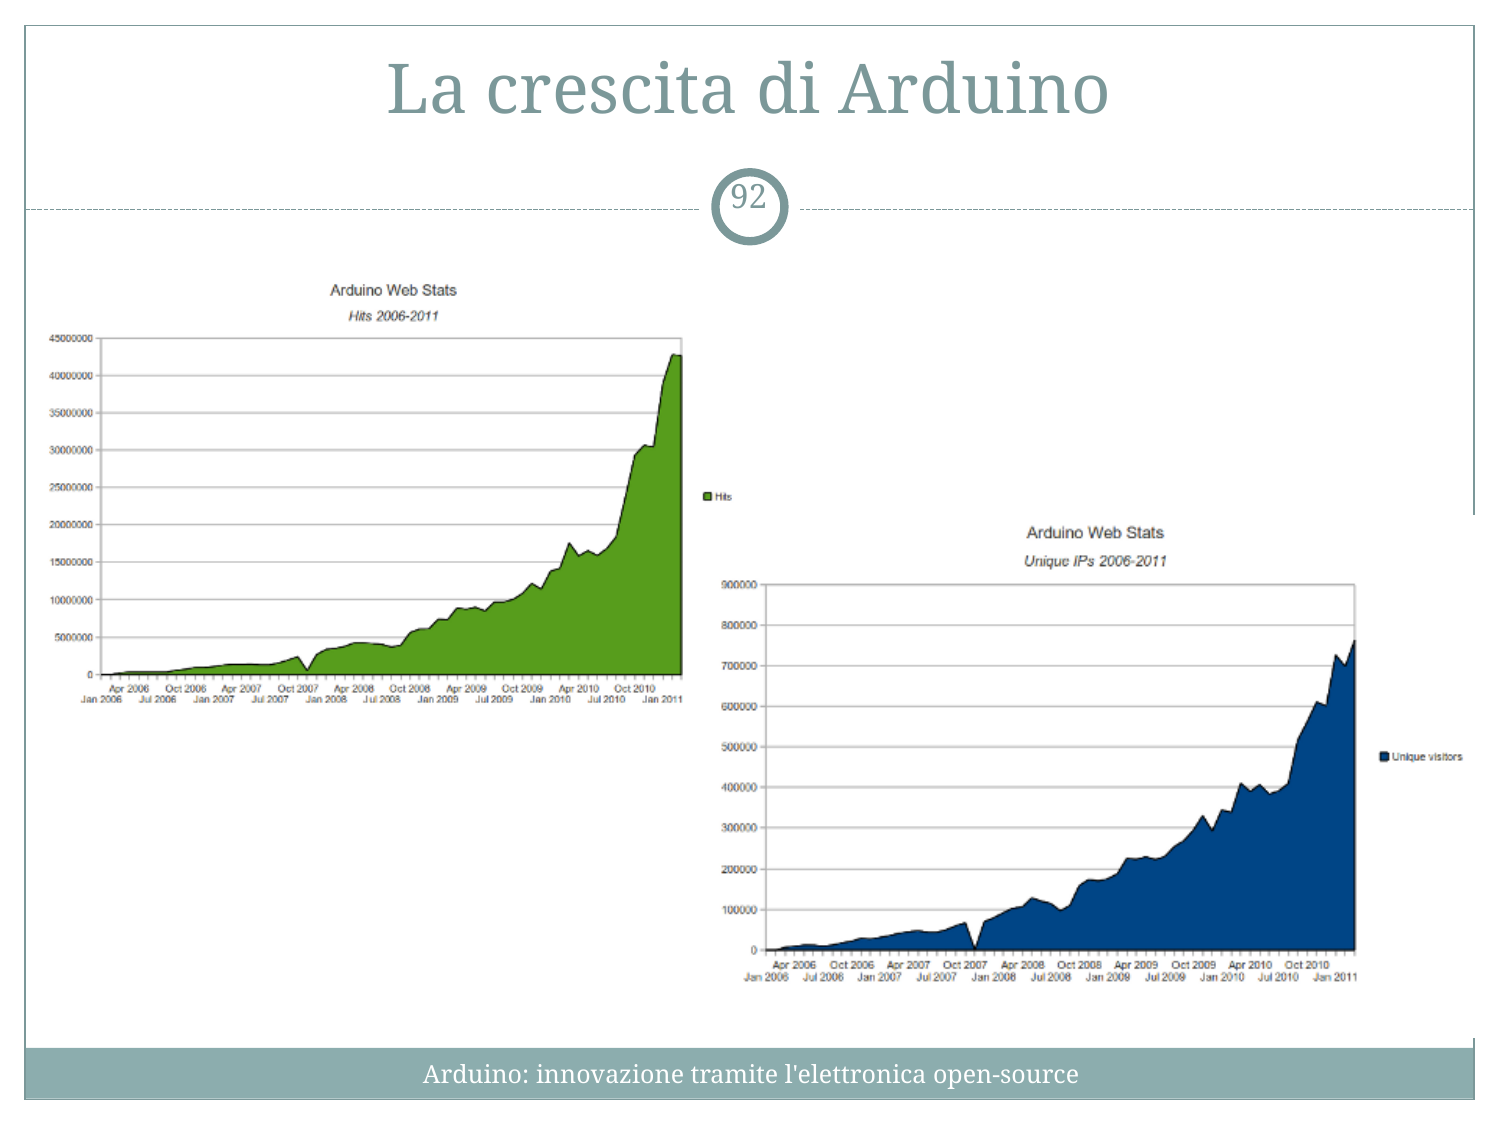

# La crescita di Arduino
Arduino: innovazione tramite l'elettronica open-source